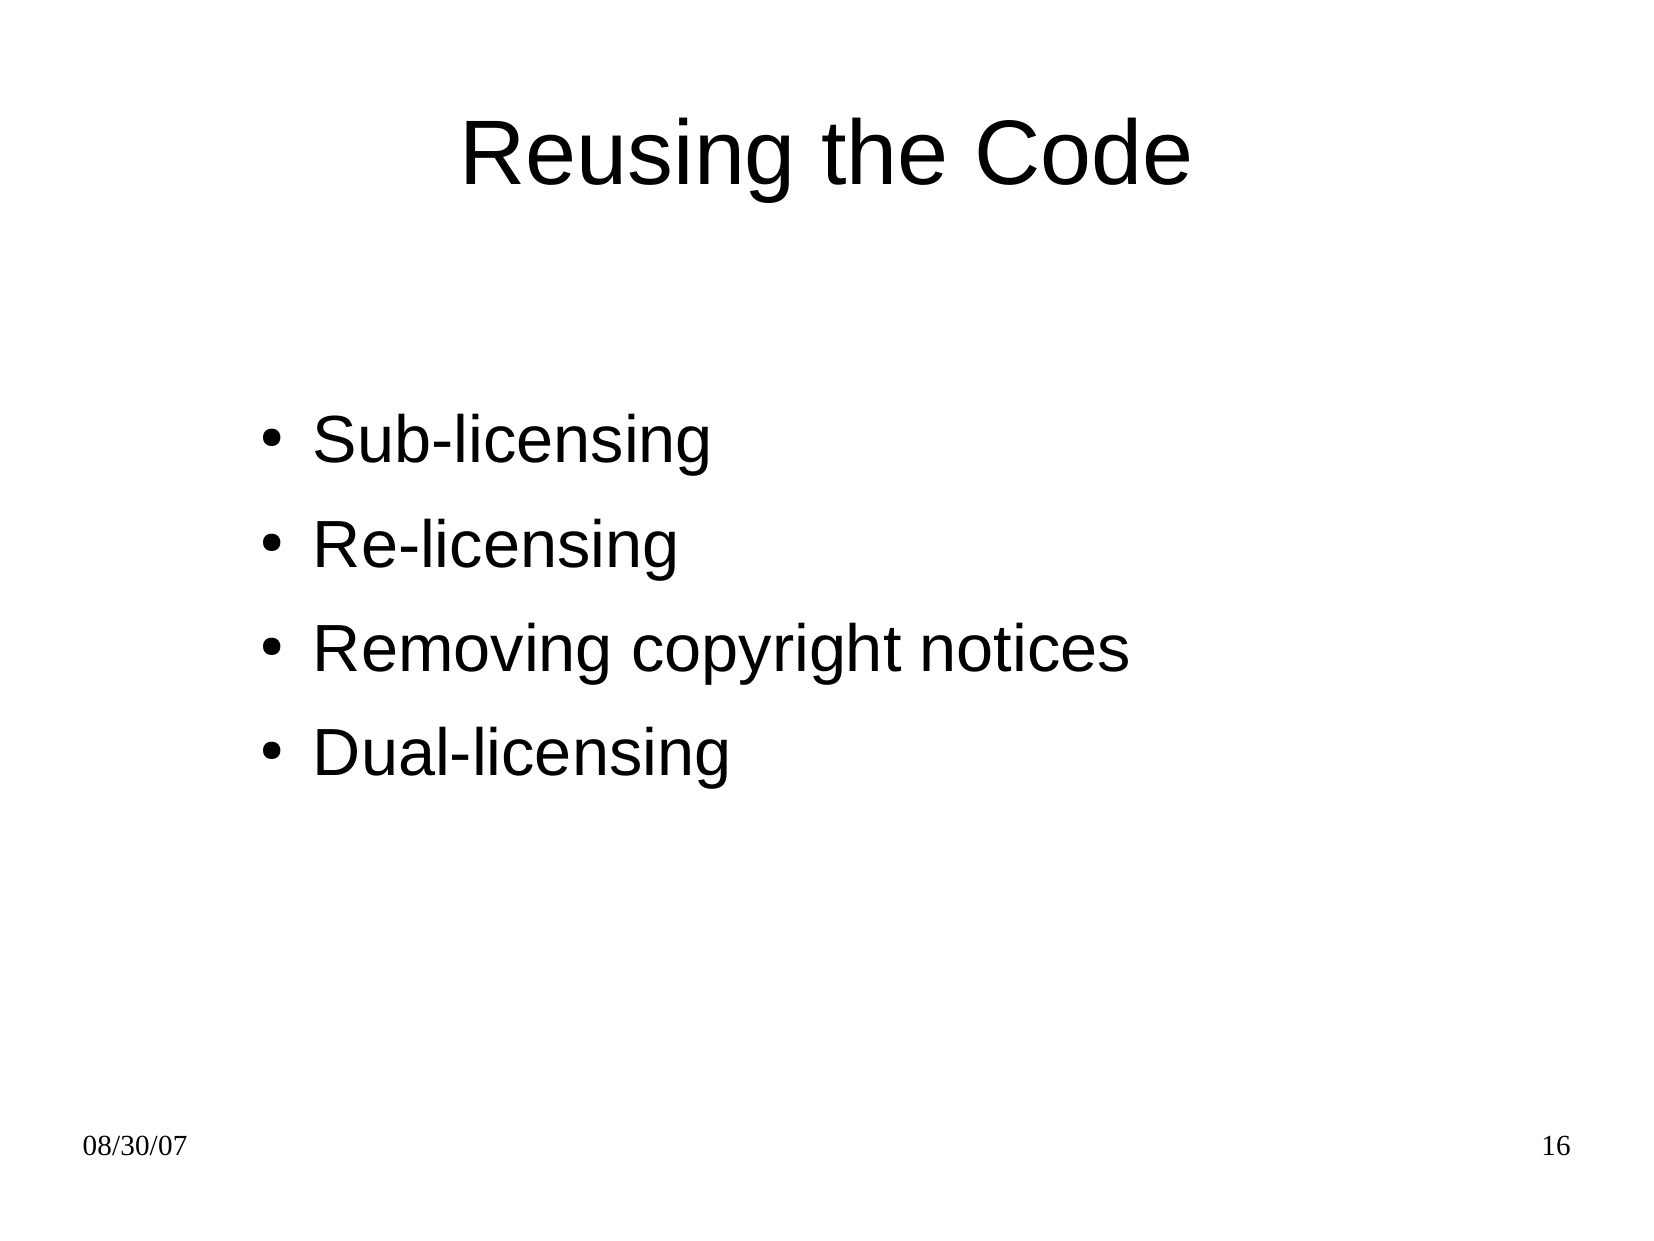

# Reusing the Code
Sub-licensing
Re-licensing
Removing copyright notices
Dual-licensing
08/30/07
16